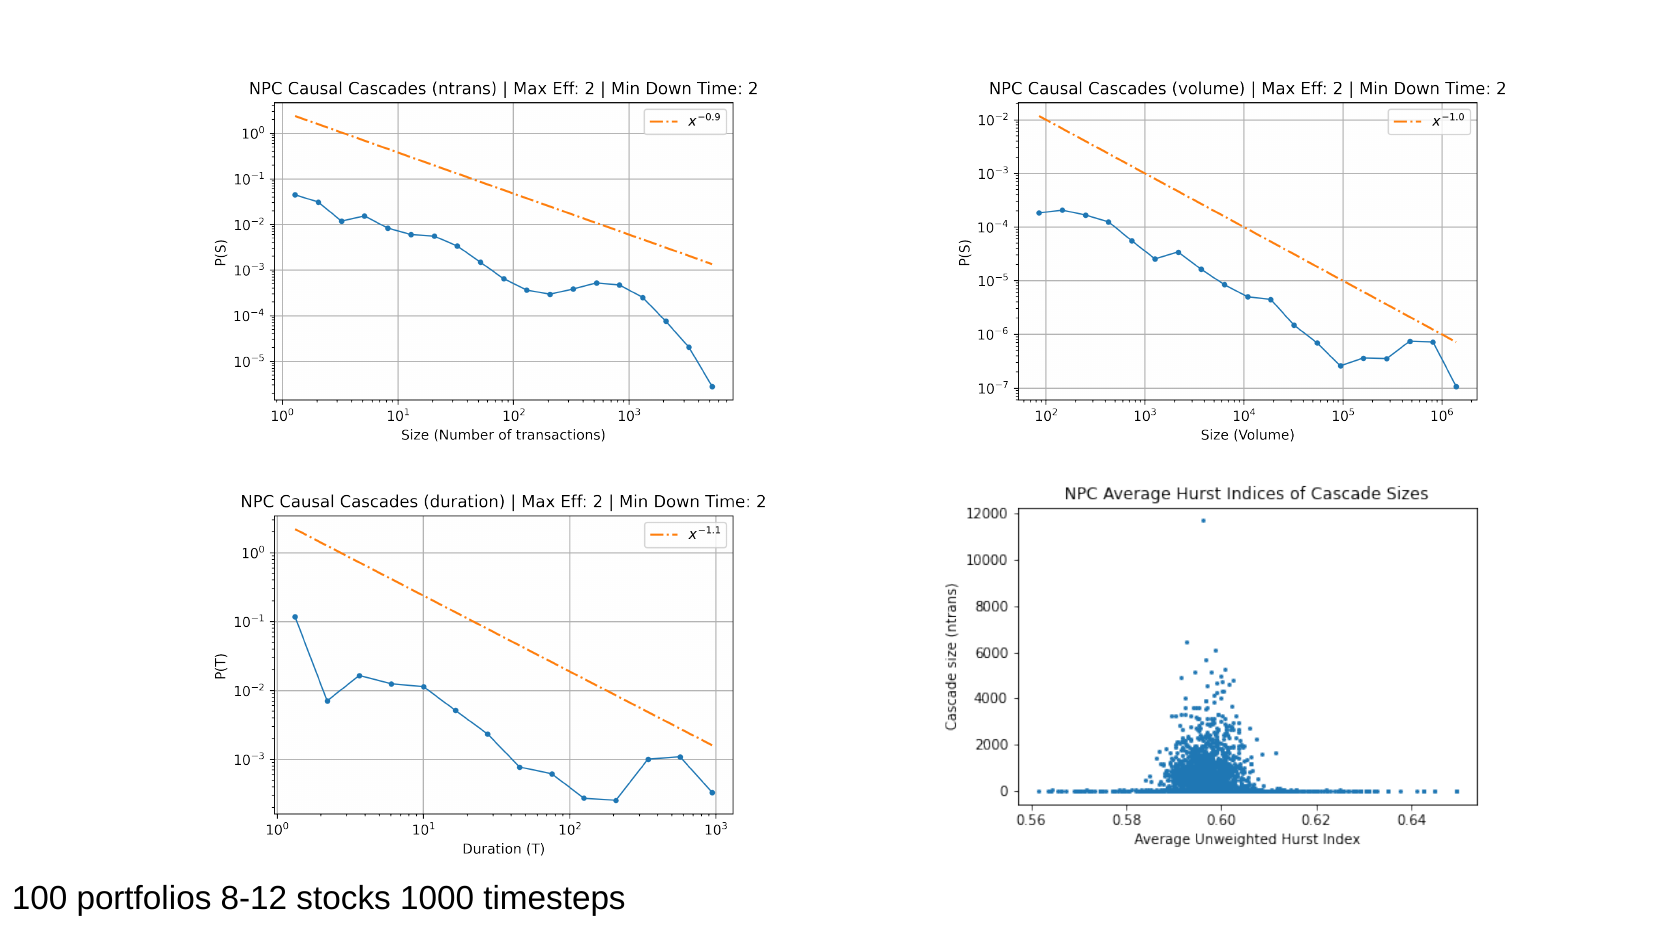

# 100 portfolios 8-12 stocks 1000 timesteps